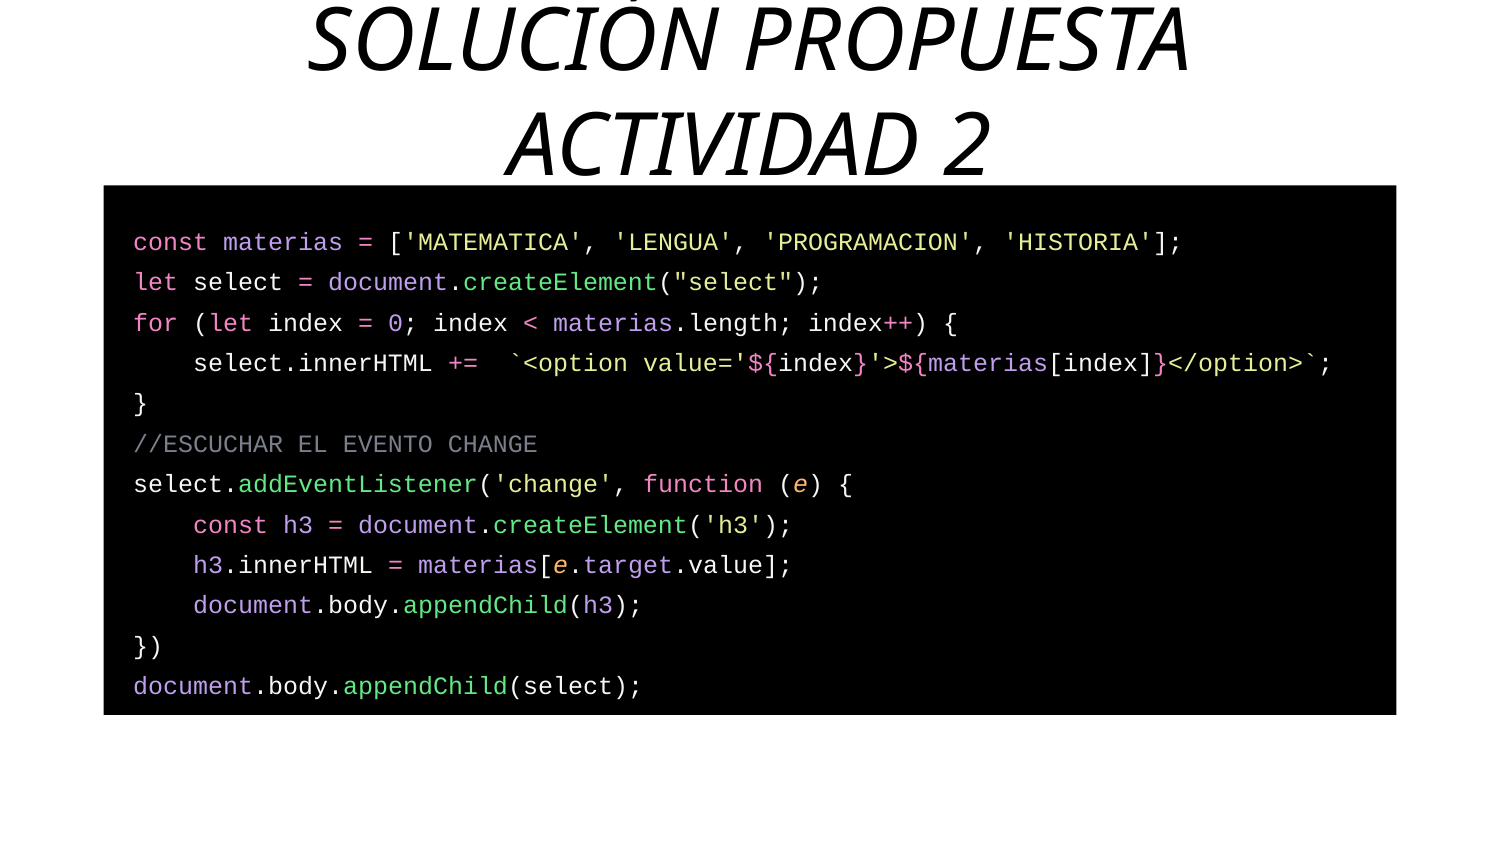

SOLUCIÓN PROPUESTA ACTIVIDAD 2
const materias = ['MATEMATICA', 'LENGUA', 'PROGRAMACION', 'HISTORIA'];
let select = document.createElement("select");
for (let index = 0; index < materias.length; index++) {
 select.innerHTML += `<option value='${index}'>${materias[index]}</option>`;
}
//ESCUCHAR EL EVENTO CHANGE
select.addEventListener('change', function (e) {
 const h3 = document.createElement('h3');
 h3.innerHTML = materias[e.target.value];
 document.body.appendChild(h3);
})
document.body.appendChild(select);